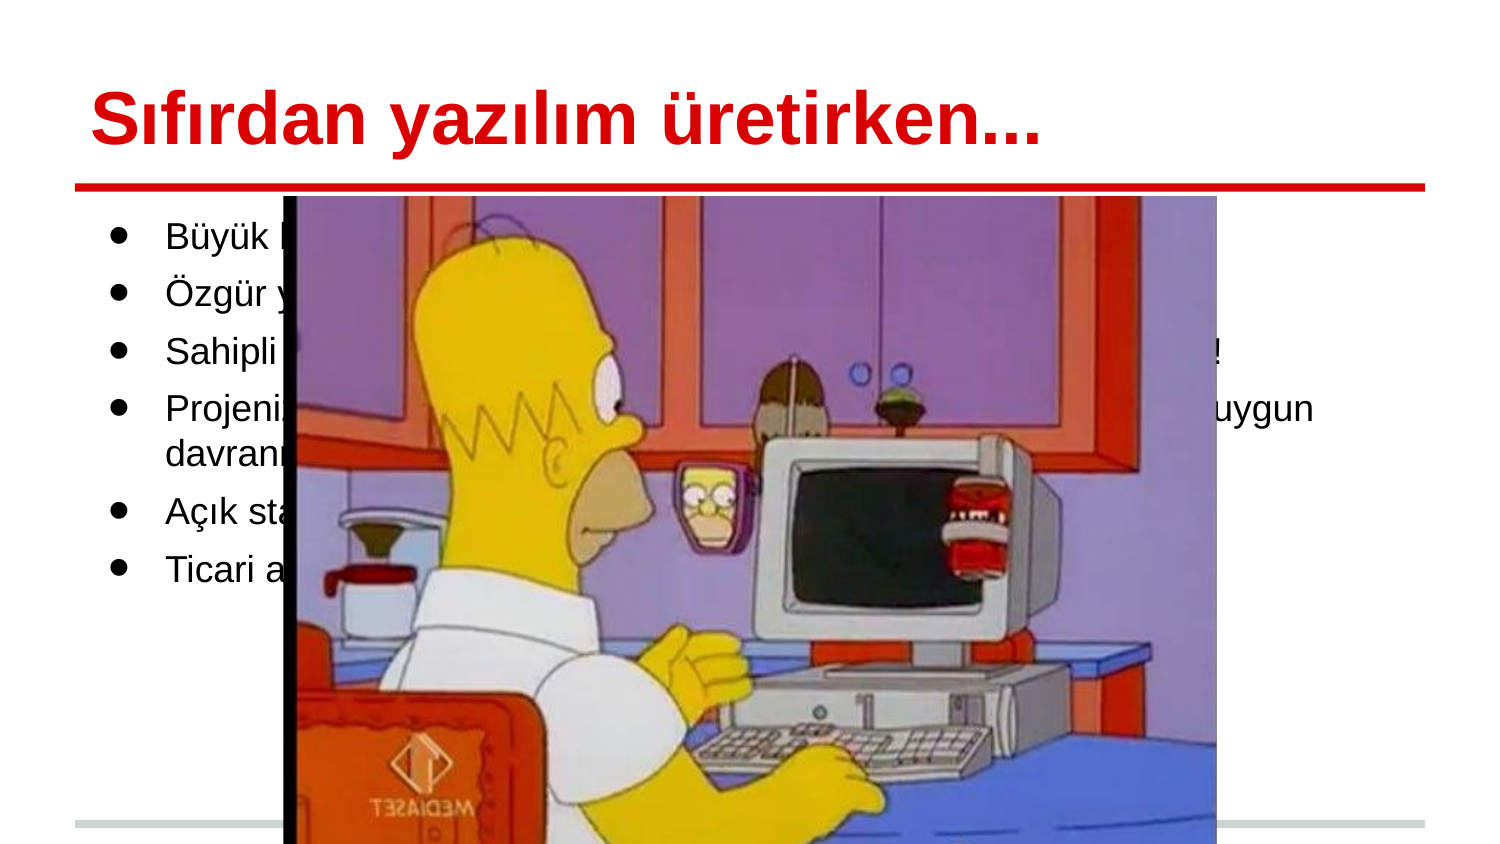

# Sıfırdan yazılım üretirken...
Büyük bir proje değilse tek bir lisansla çalışmaya gayret edin.
Özgür yazılım geliştirme kurallarını benimseyin!
Sahipli teknolojiler ve patentler kullanmaktan kaçınmaya çalışın!
Projenize başkalarının da destek olabileceğini düşünerek buna uygun davranmaya çalışın.
Açık standartları tercih edin!
Ticari amaçlarınız varsa buna uygun bir lisans seçmeye çalışın!